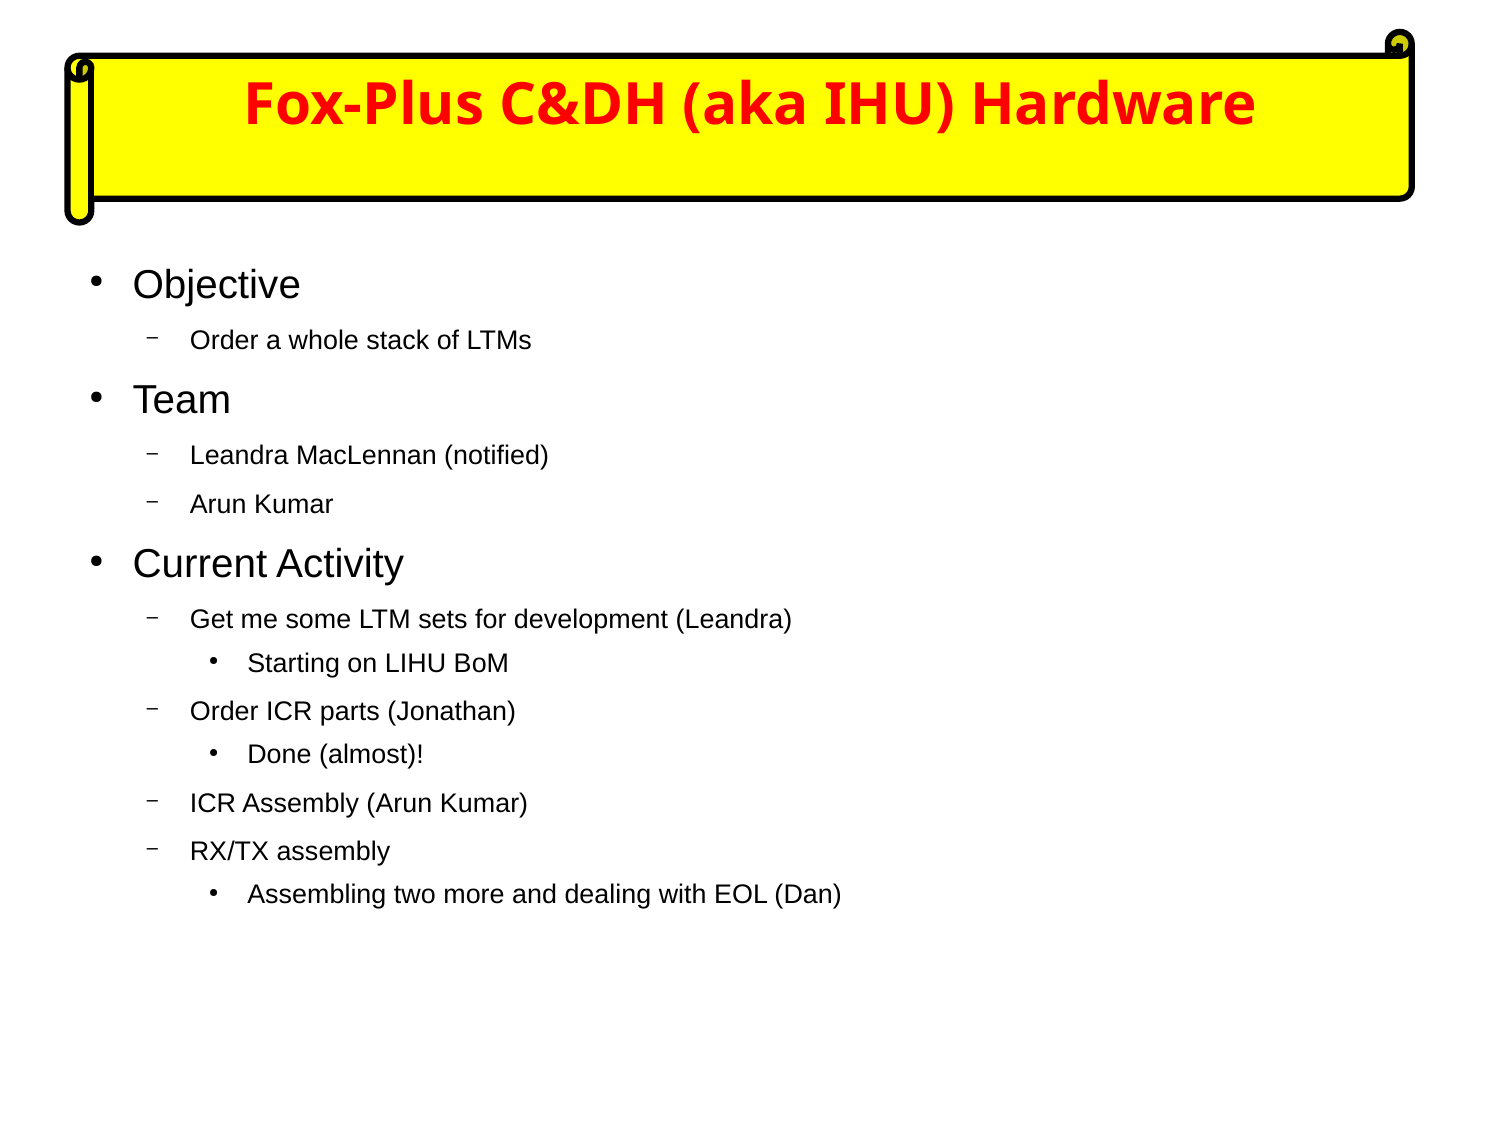

Fox-Plus C&DH (aka IHU) Hardware
# Objective
Order a whole stack of LTMs
Team
Leandra MacLennan (notified)
Arun Kumar
Current Activity
Get me some LTM sets for development (Leandra)
Starting on LIHU BoM
Order ICR parts (Jonathan)
Done (almost)!
ICR Assembly (Arun Kumar)
RX/TX assembly
Assembling two more and dealing with EOL (Dan)